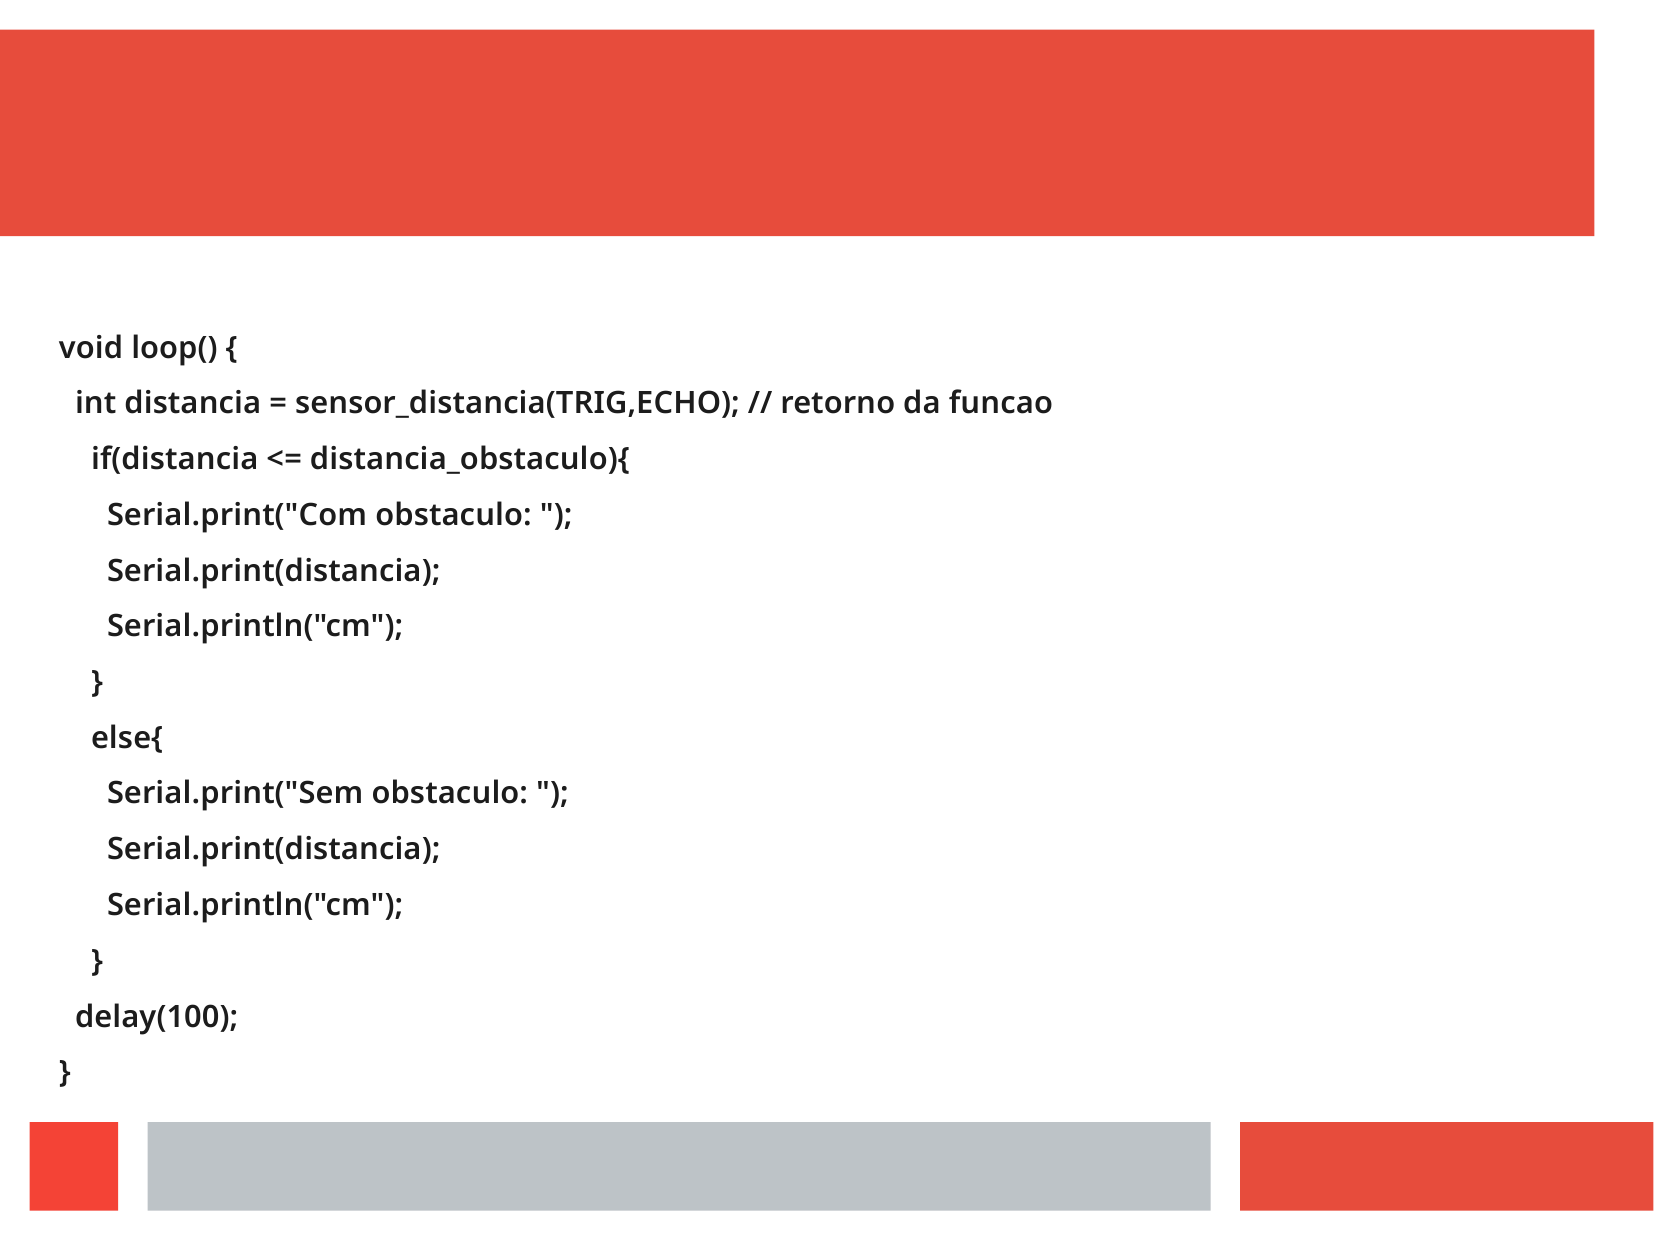

#
void loop() {
 int distancia = sensor_distancia(TRIG,ECHO); // retorno da funcao
 if(distancia <= distancia_obstaculo){
 Serial.print("Com obstaculo: ");
 Serial.print(distancia);
 Serial.println("cm");
 }
 else{
 Serial.print("Sem obstaculo: ");
 Serial.print(distancia);
 Serial.println("cm");
 }
 delay(100);
}